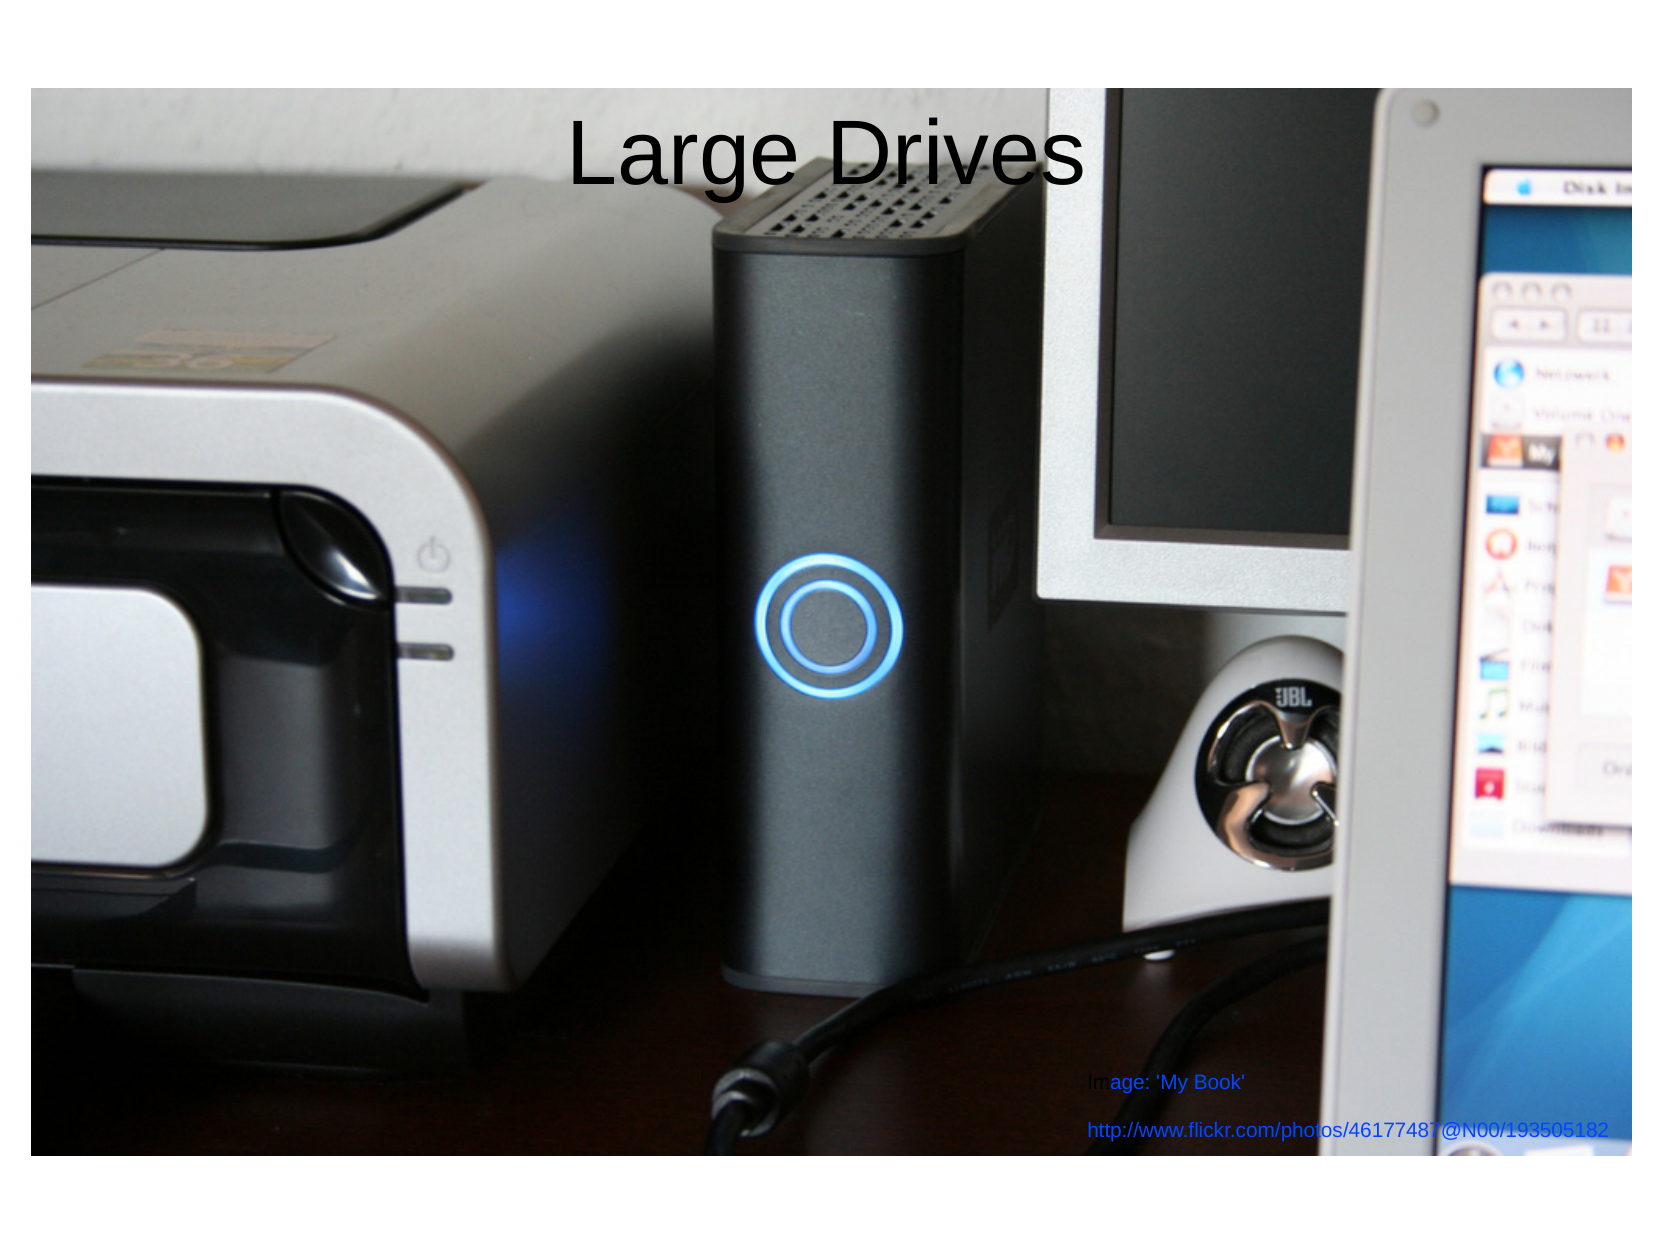

# Large Drives
Image: 'My Book'
http://www.flickr.com/photos/46177487@N00/193505182